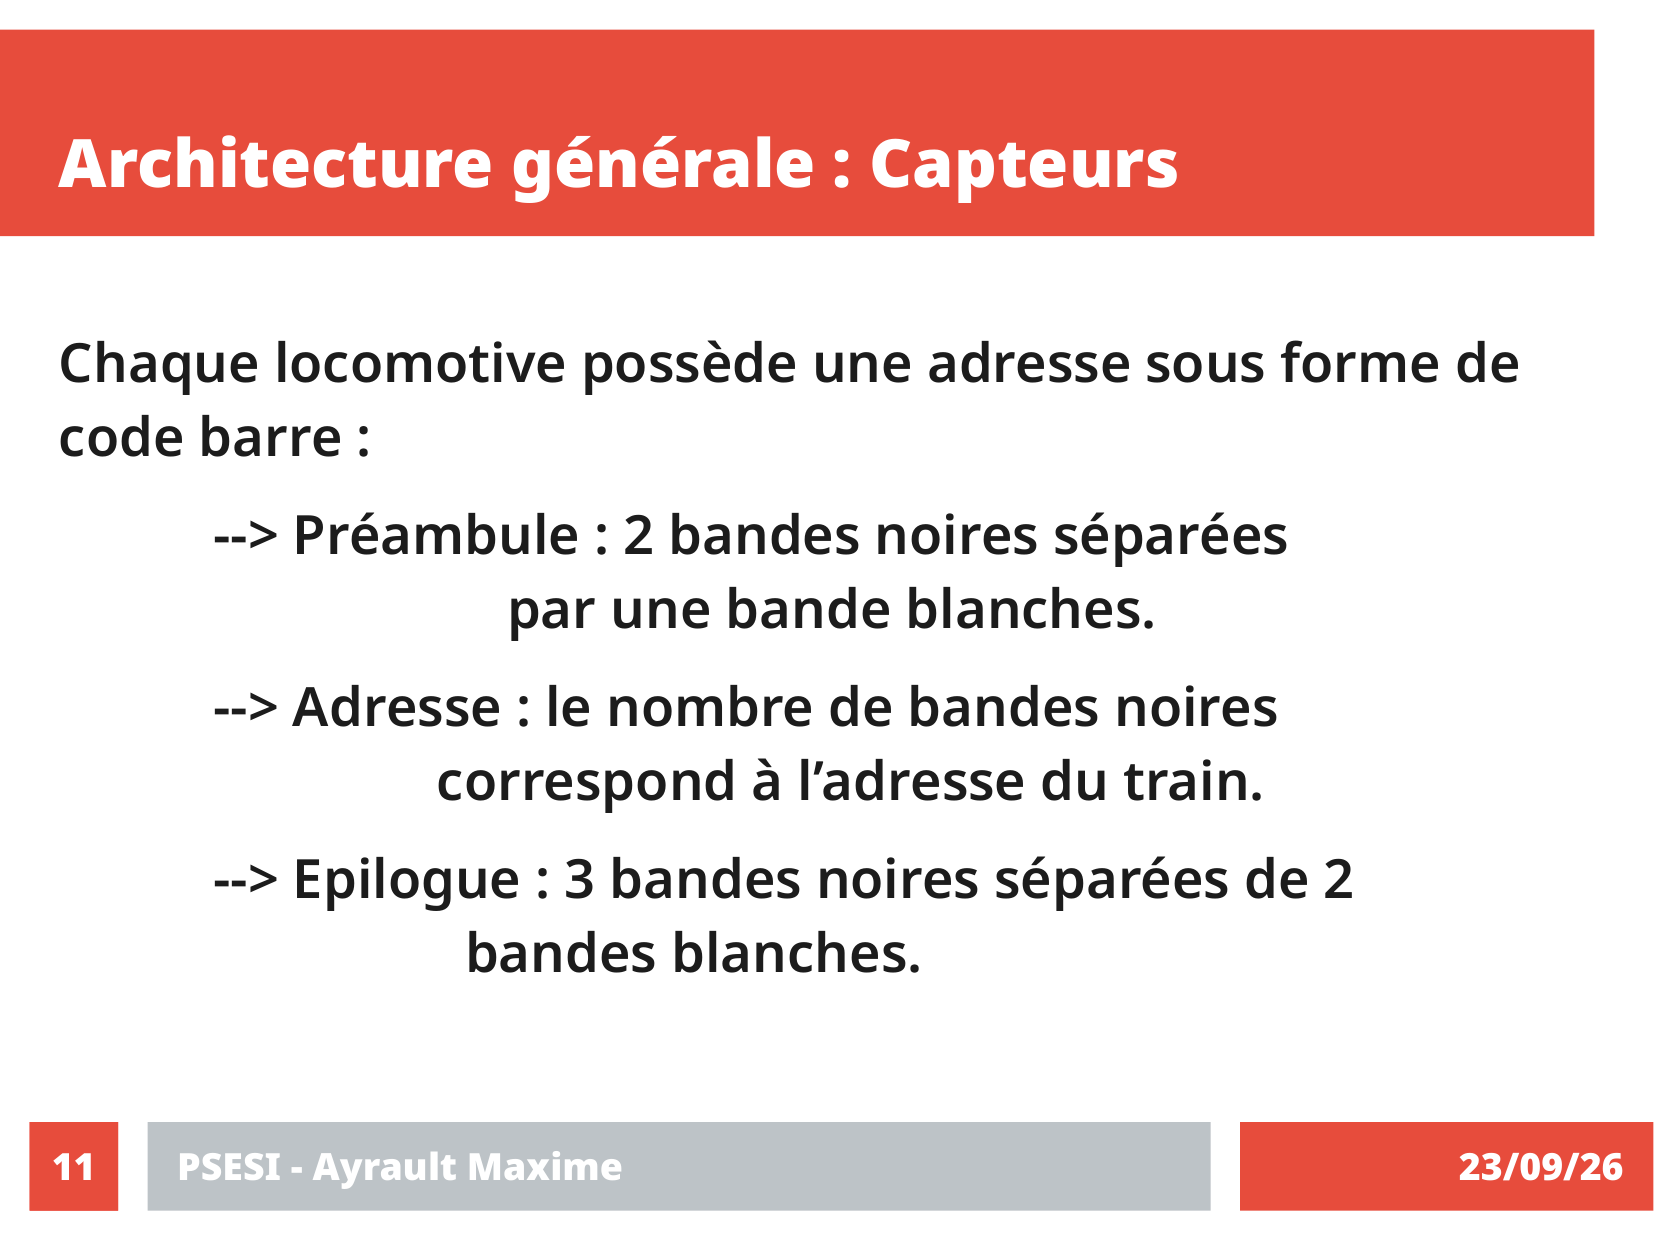

# Architecture générale : Capteurs
Chaque locomotive possède une adresse sous forme de code barre :
 --> Préambule : 2 bandes noires séparées par une bande blanches.
 --> Adresse : le nombre de bandes noires correspond à l’adresse du train.
 --> Epilogue : 3 bandes noires séparées de 2 bandes blanches.
11
PSESI - Ayrault Maxime